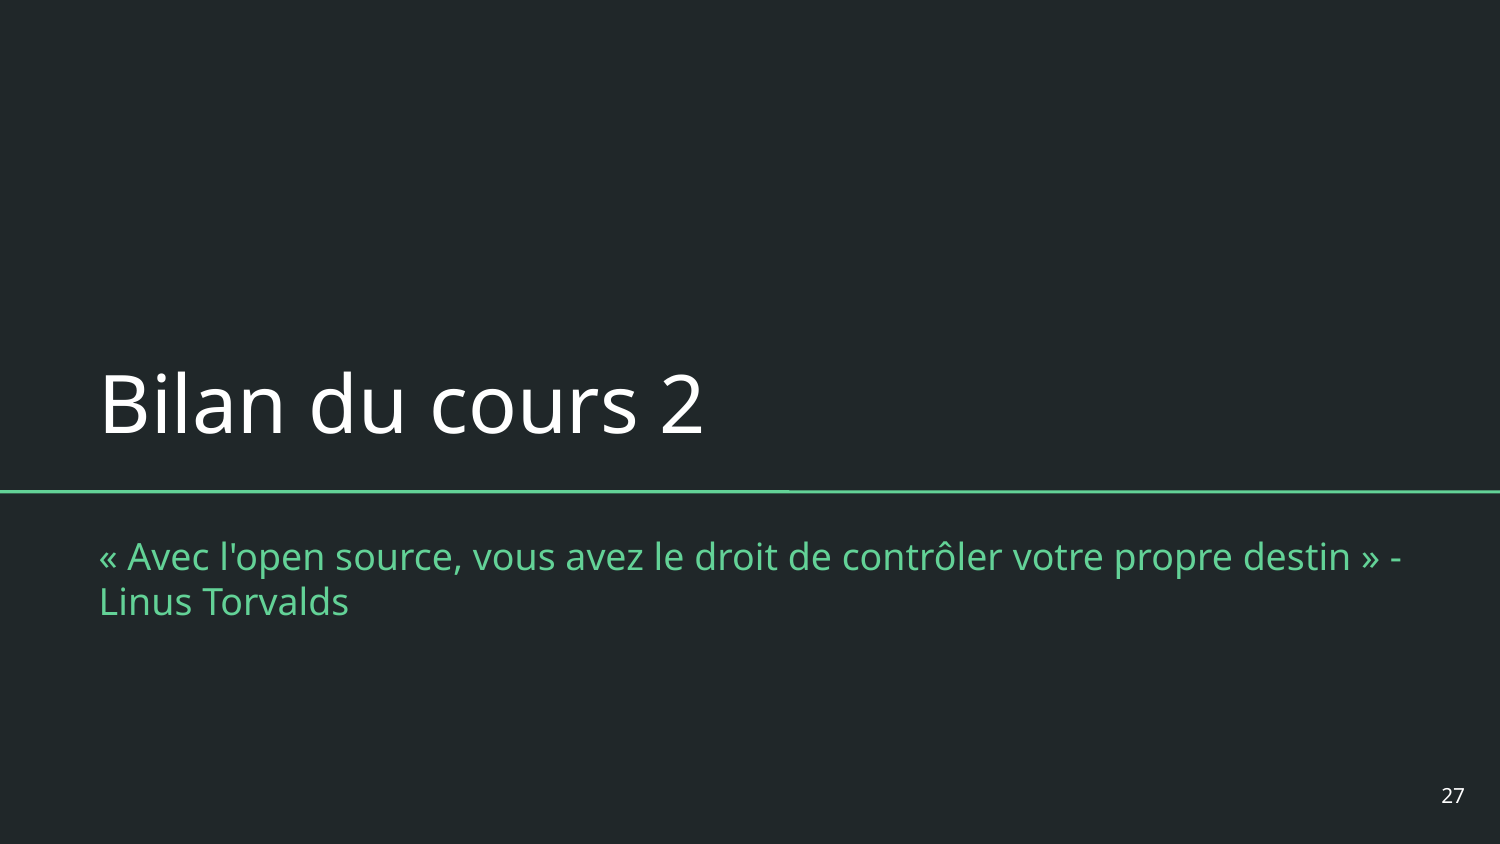

# Bilan du cours 2
« Avec l'open source, vous avez le droit de contrôler votre propre destin » - Linus Torvalds